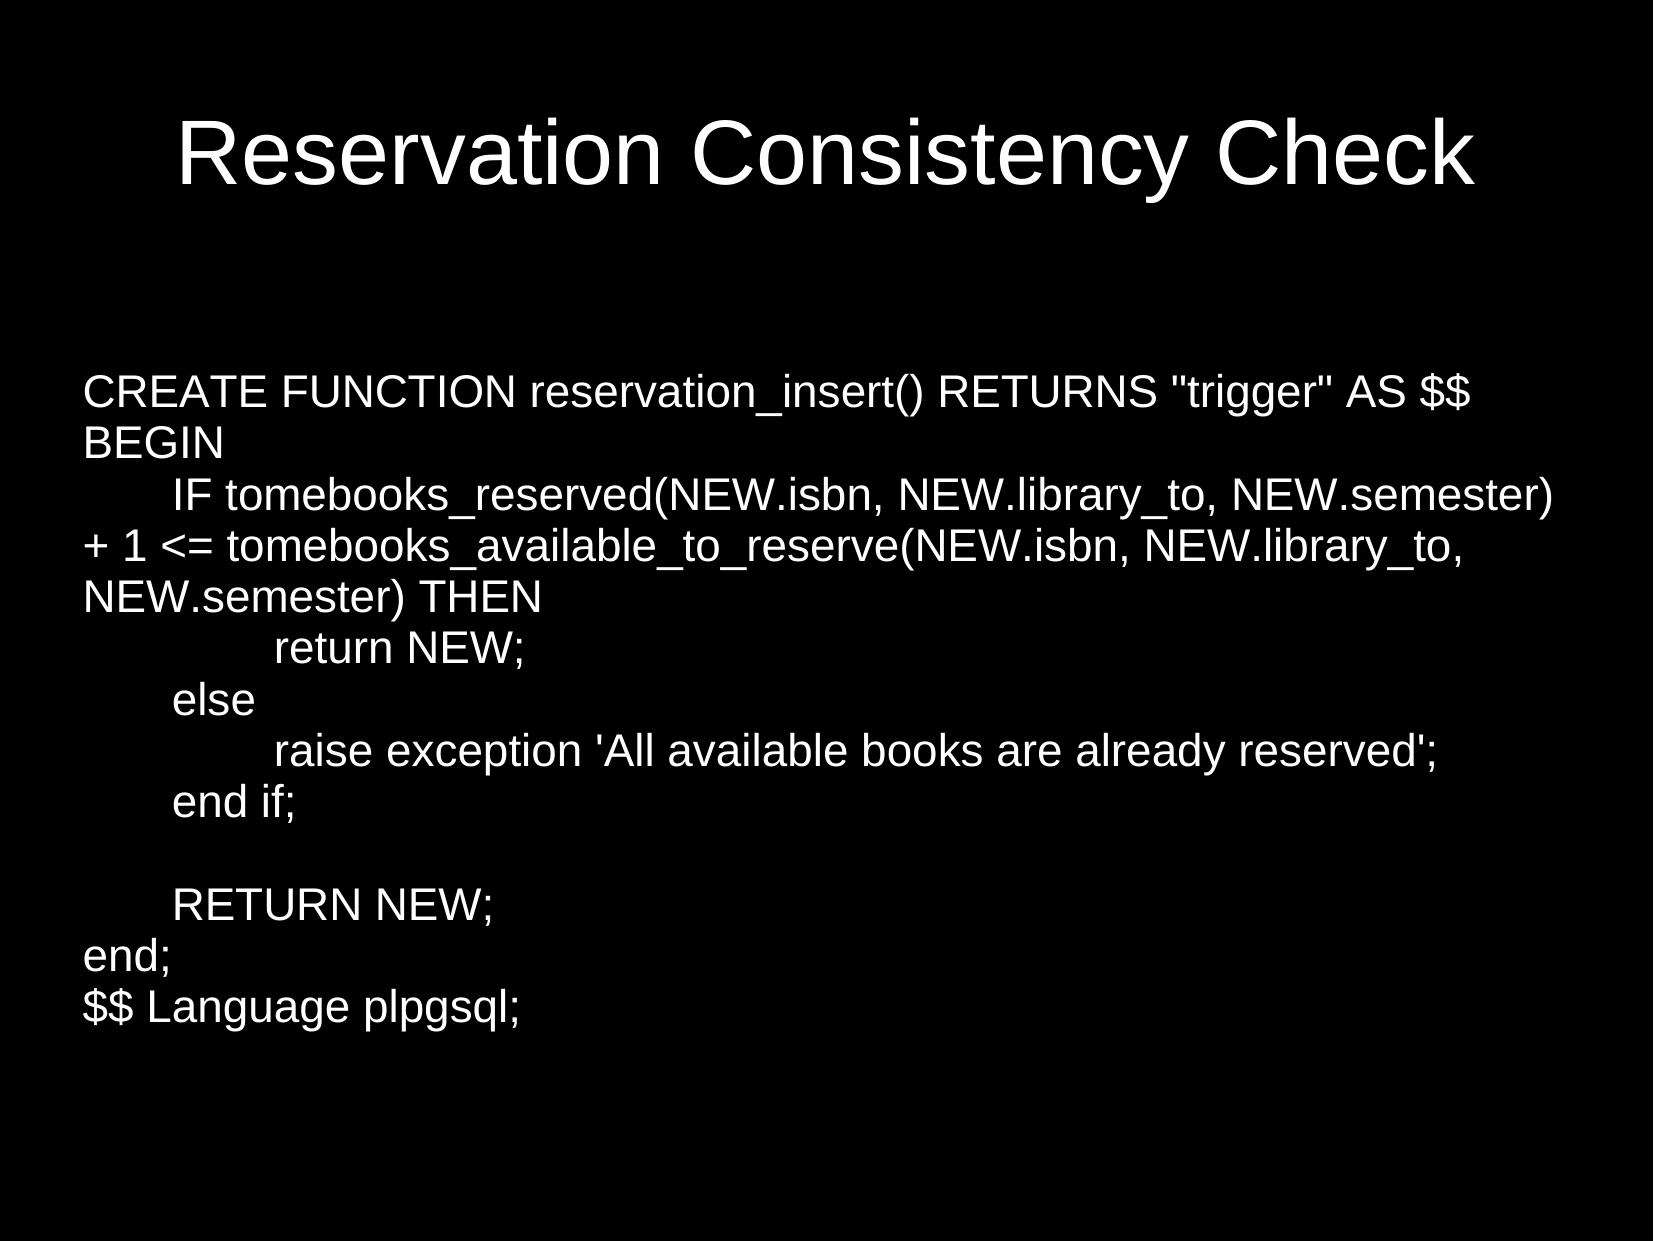

# Reservation Consistency Check
CREATE FUNCTION reservation_insert() RETURNS "trigger" AS $$
BEGIN
 IF tomebooks_reserved(NEW.isbn, NEW.library_to, NEW.semester) + 1 <= tomebooks_available_to_reserve(NEW.isbn, NEW.library_to, NEW.semester) THEN
 return NEW;
 else
 raise exception 'All available books are already reserved';
 end if;
 RETURN NEW;
end;
$$ Language plpgsql;